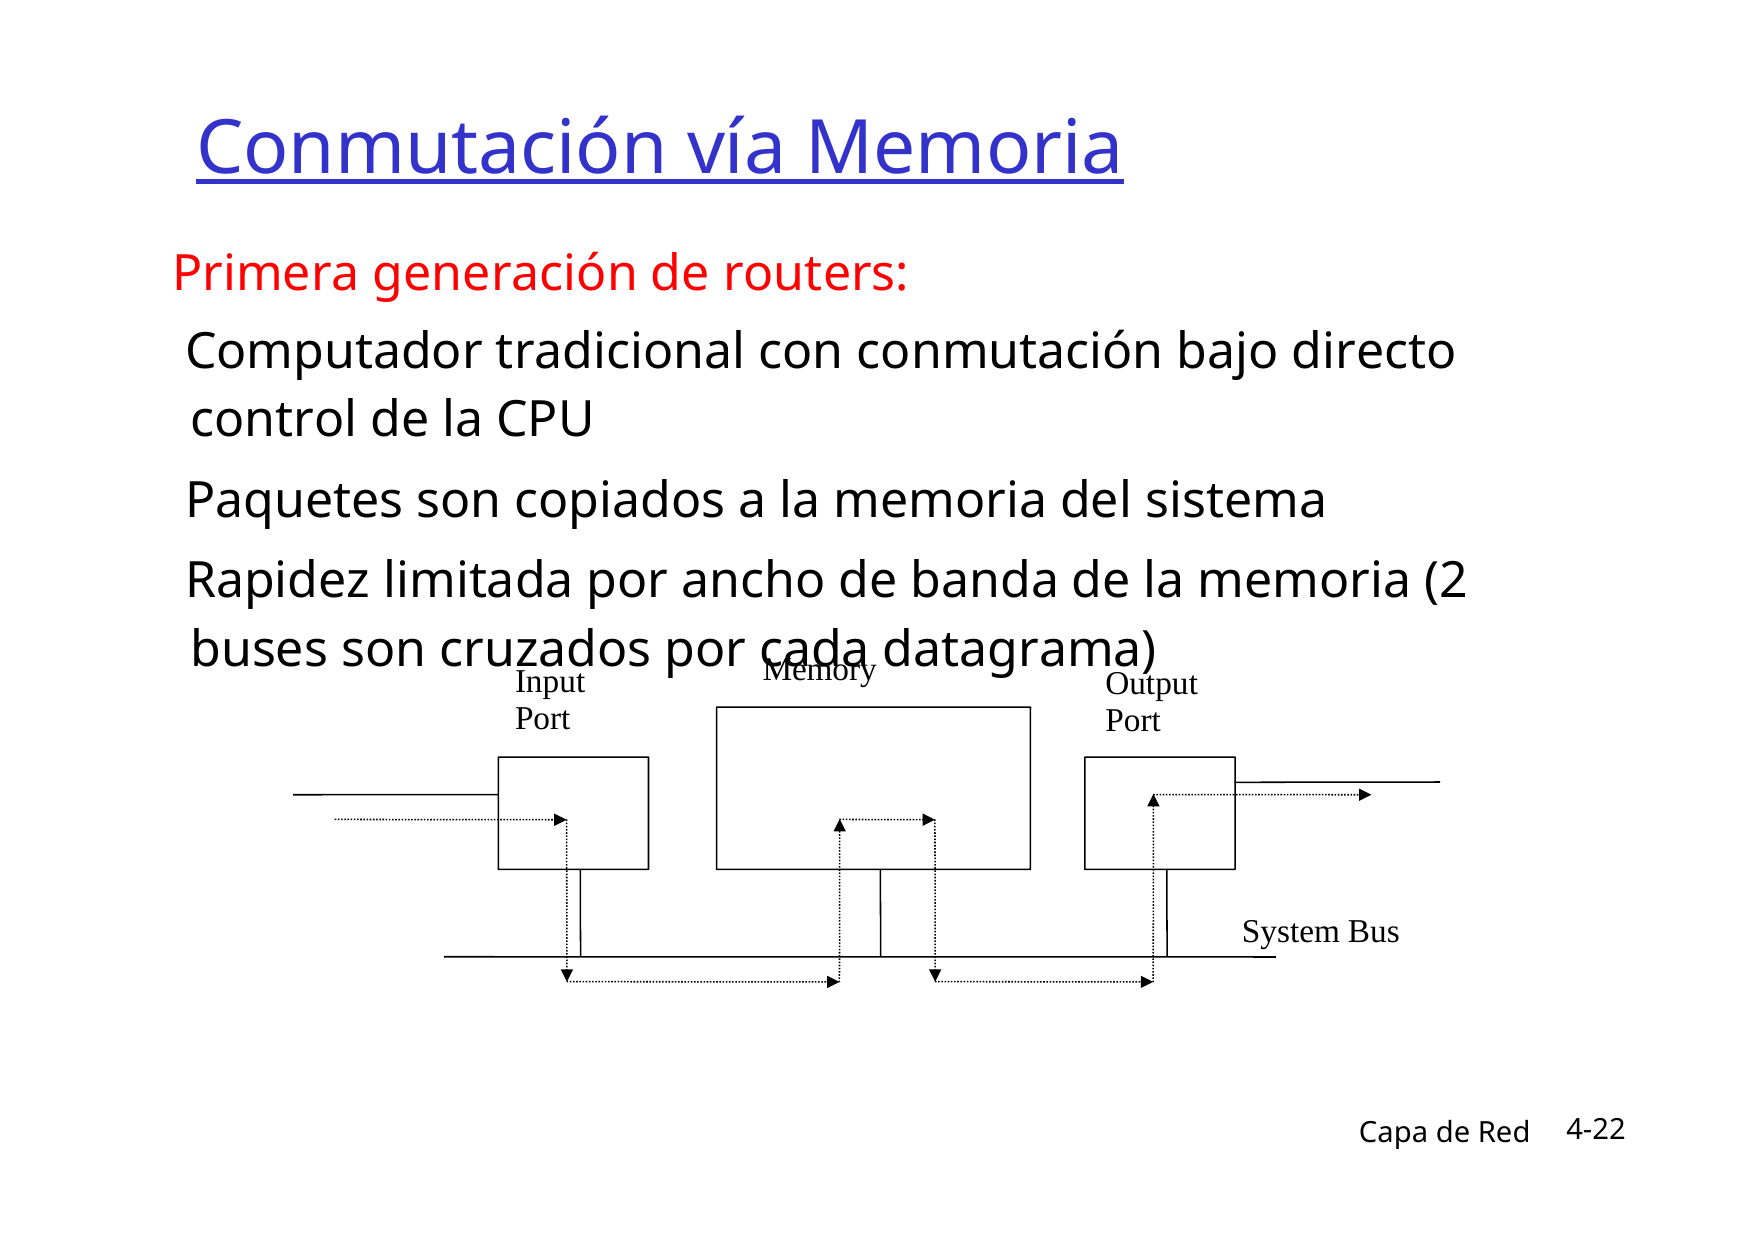

# Conmutación vía Memoria
Primera generación de routers:
 Computador tradicional con conmutación bajo directo control de la CPU
 Paquetes son copiados a la memoria del sistema
 Rapidez limitada por ancho de banda de la memoria (2 buses son cruzados por cada datagrama)
Memory
Input
Port
Output
Port
System Bus